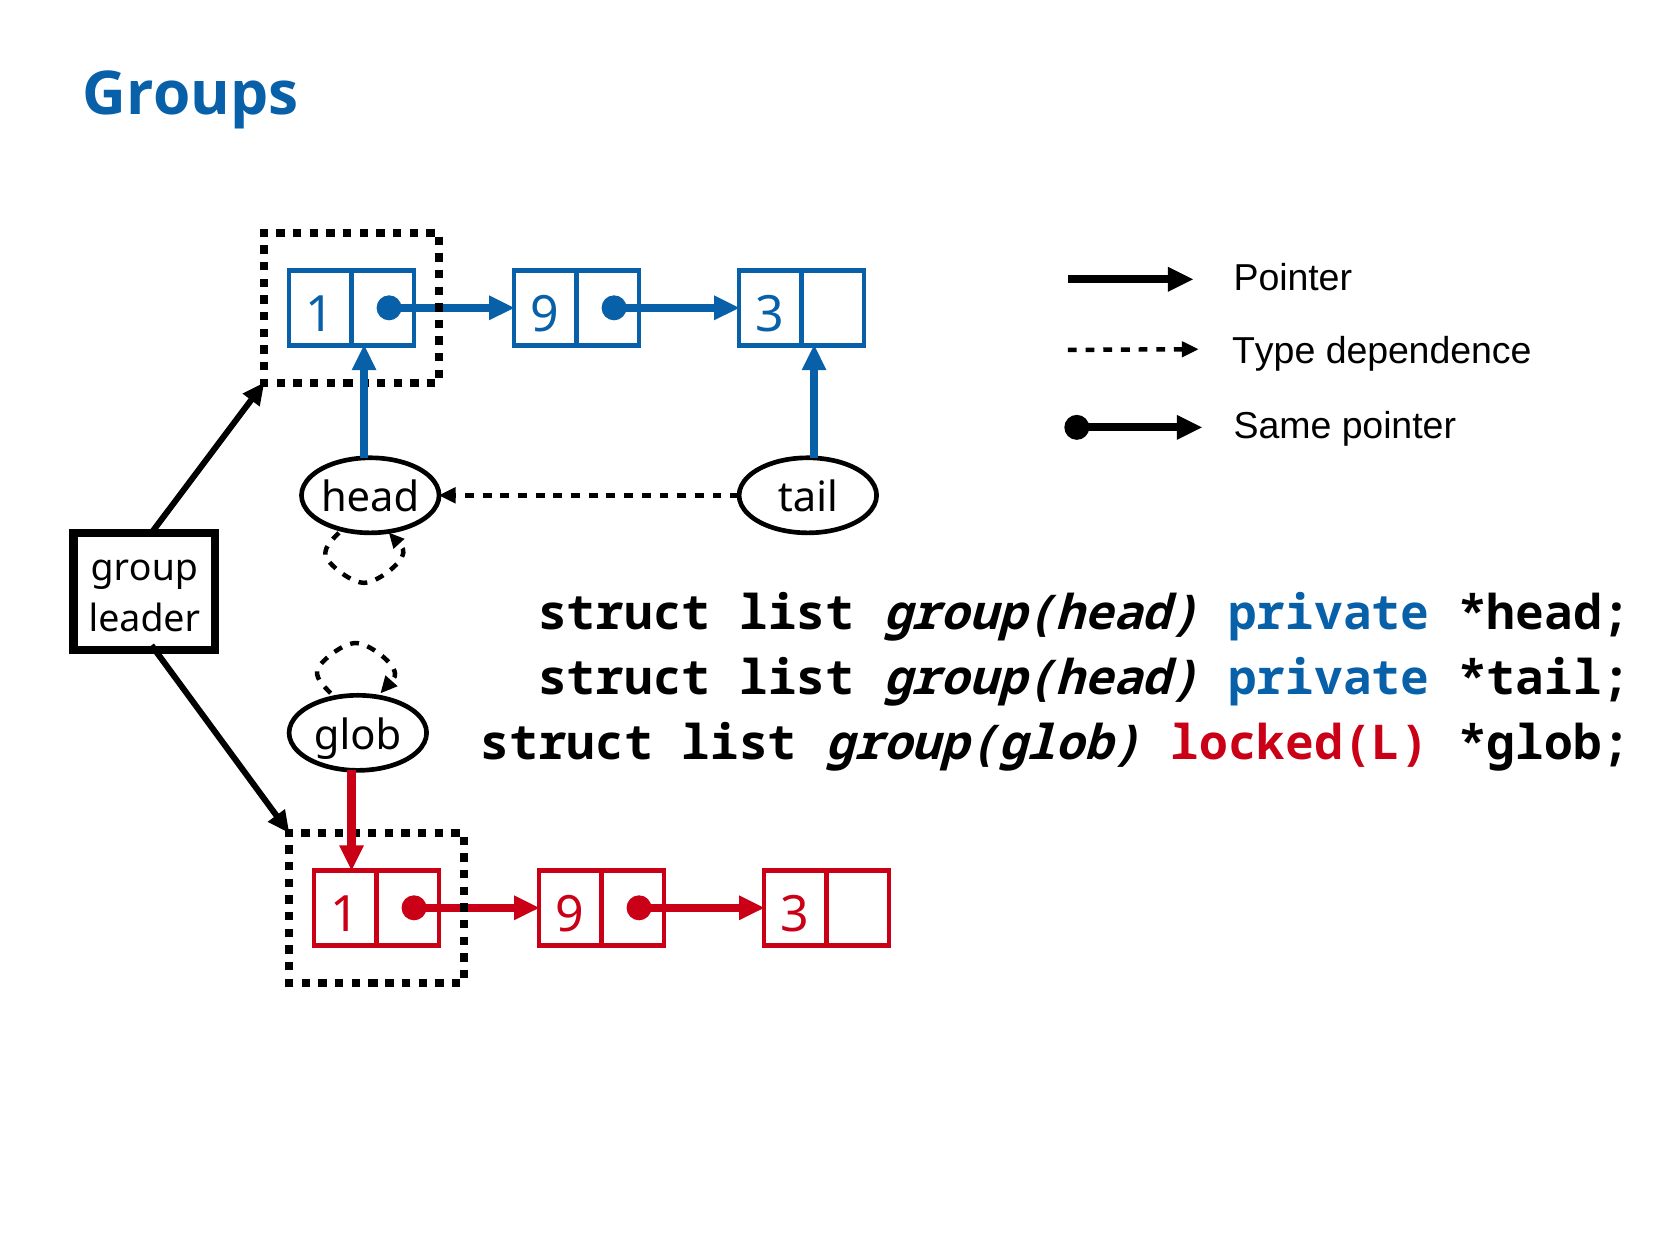

# Groups
Pointer
1
9
3
Type dependence
Same pointer
head
tail
group
leader
struct list group(head) private *head;
struct list group(head) private *tail; struct list group(glob) locked(L) *glob;
glob
1
9
3